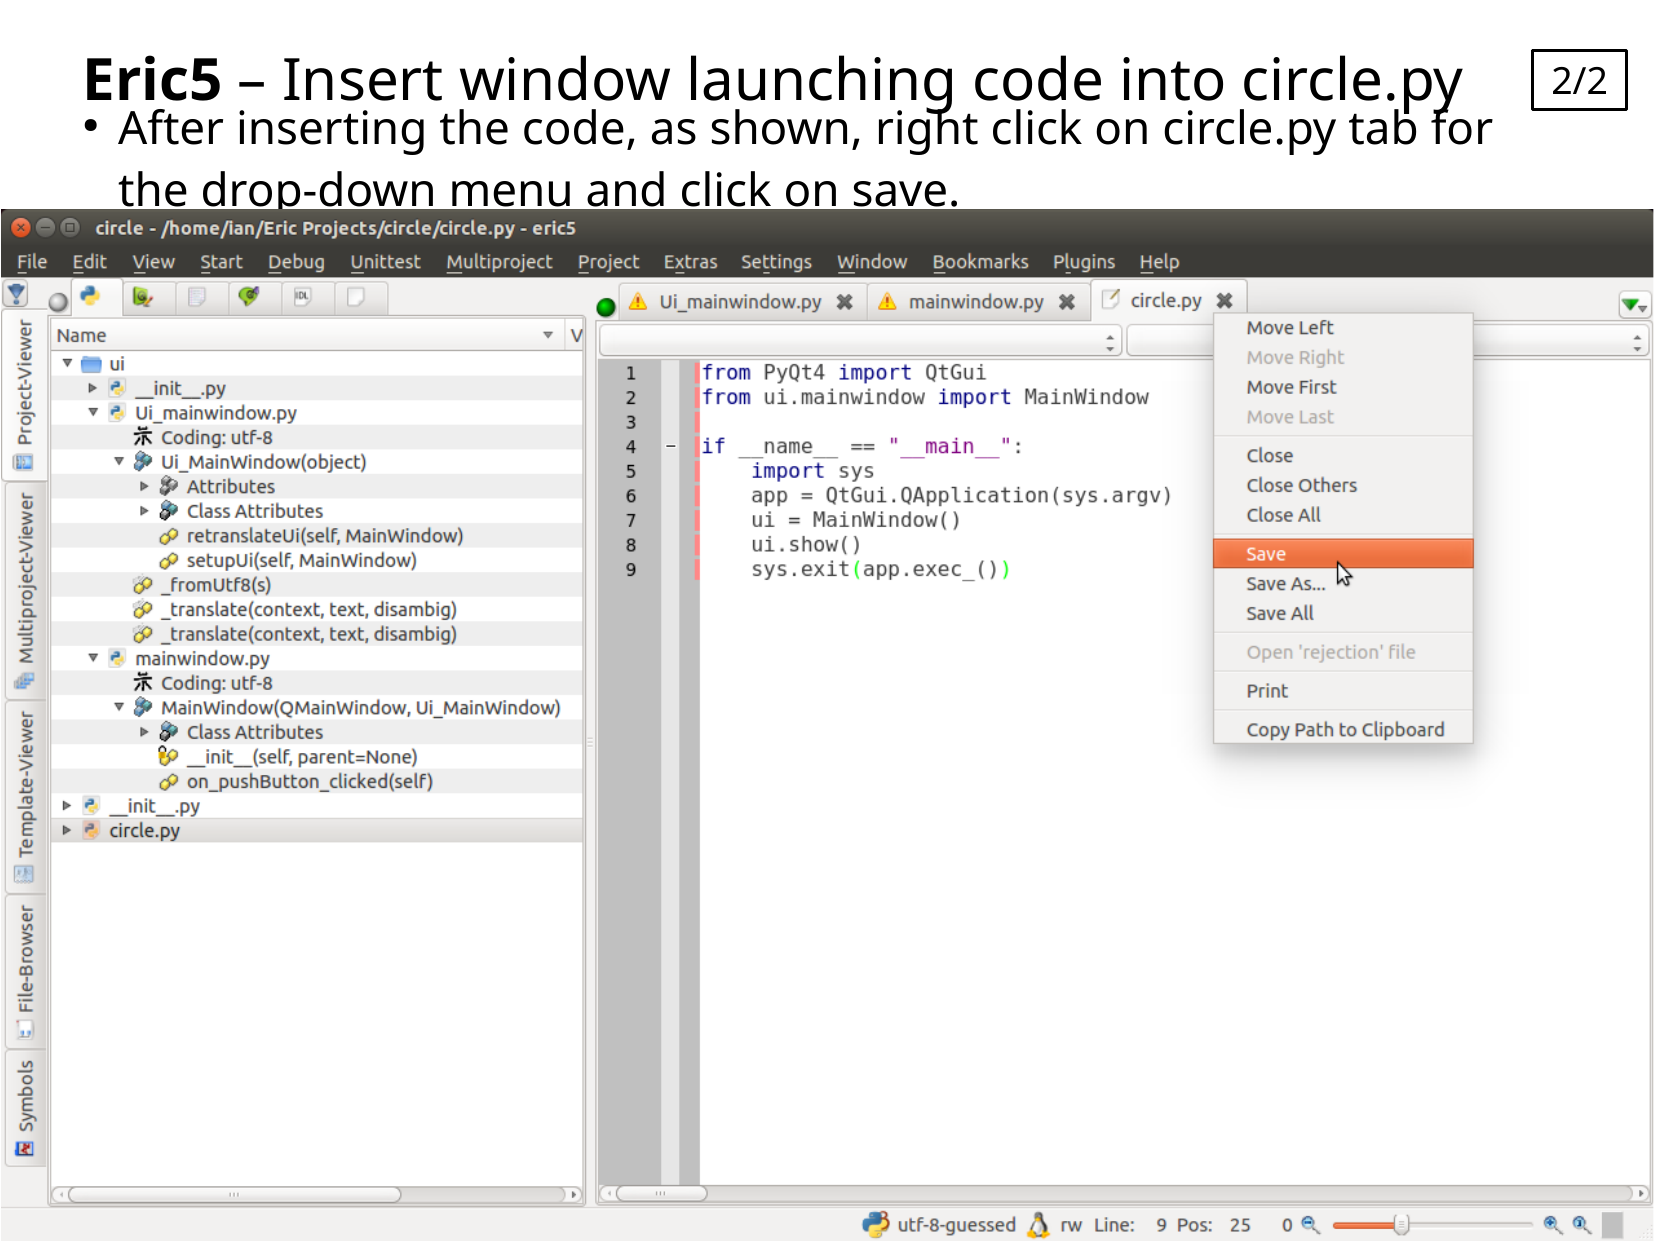

# Eric5 – Insert window launching code into circle.py
2/2
After inserting the code, as shown, right click on circle.py tab for the drop-down menu and click on save.
45